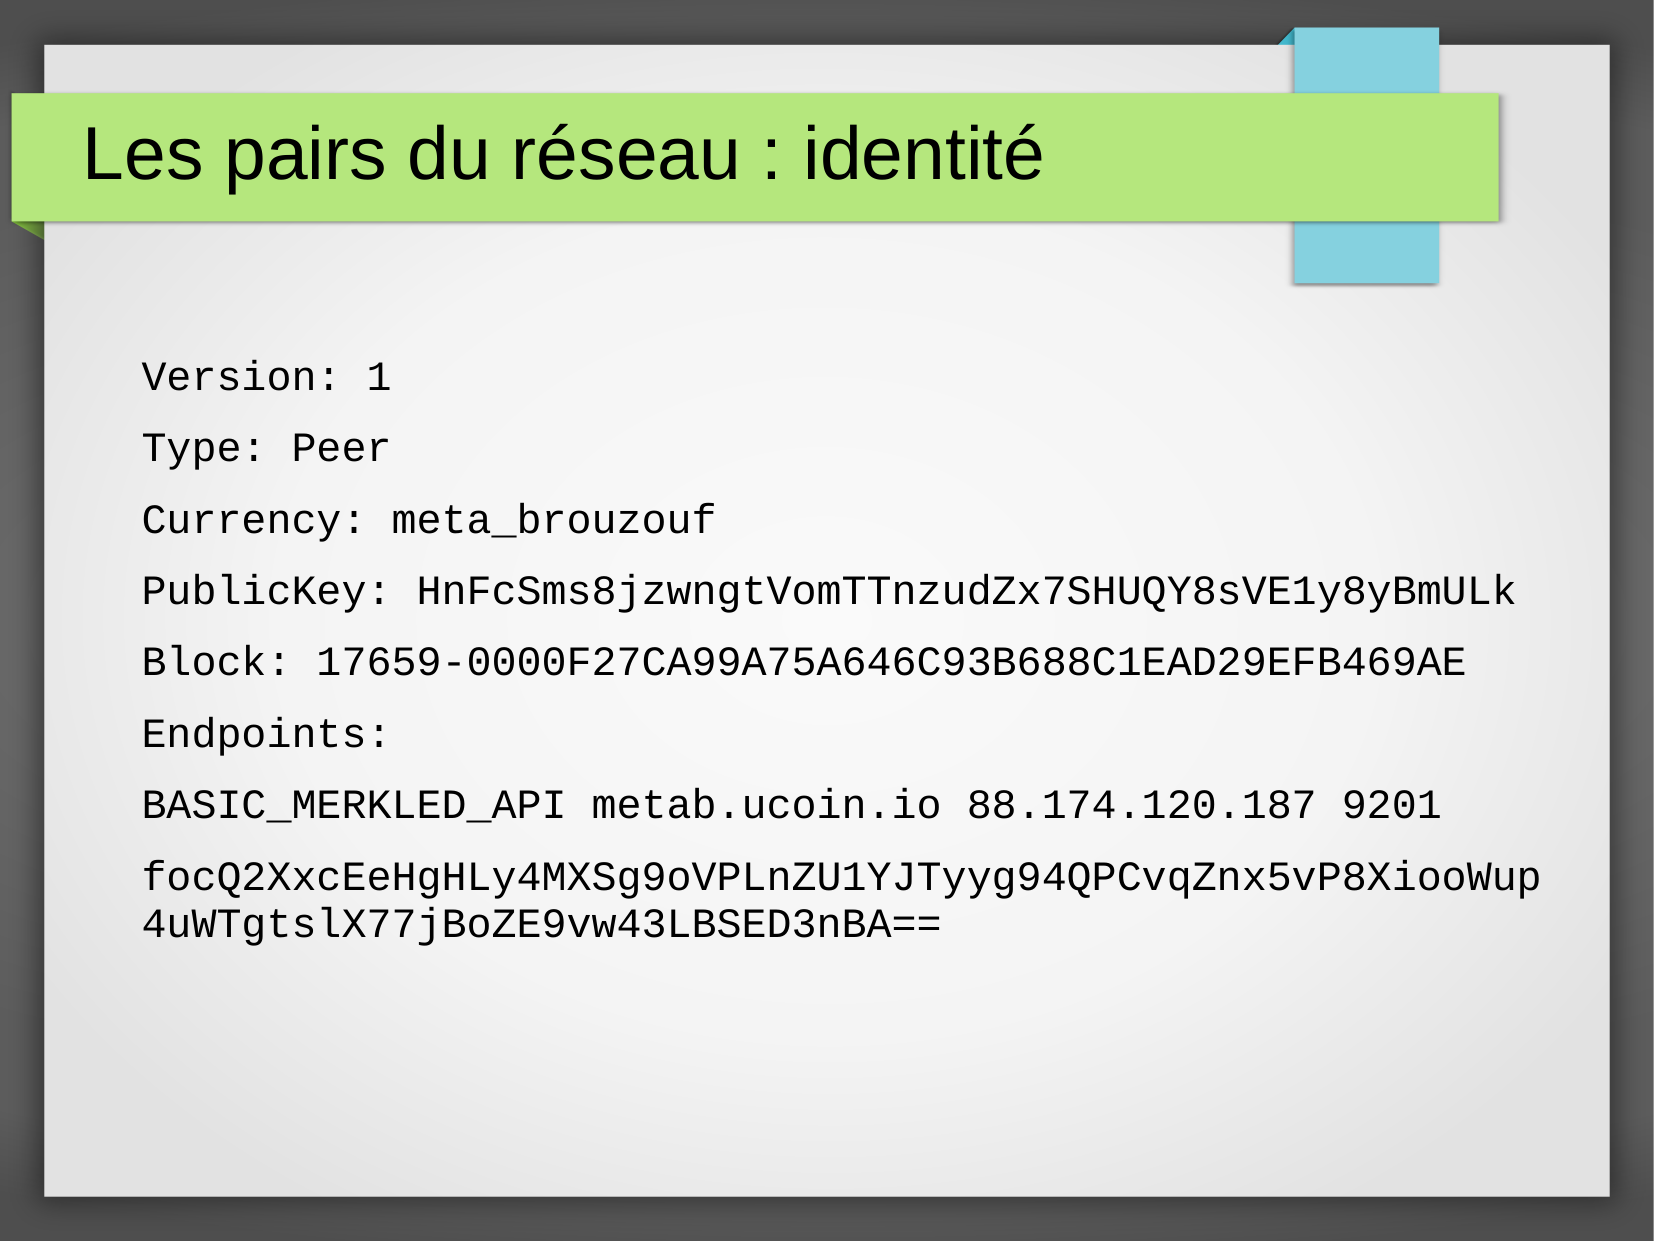

# Les pairs du réseau : identité
Version: 1
Type: Peer
Currency: meta_brouzouf
PublicKey: HnFcSms8jzwngtVomTTnzudZx7SHUQY8sVE1y8yBmULk
Block: 17659-0000F27CA99A75A646C93B688C1EAD29EFB469AE
Endpoints:
BASIC_MERKLED_API metab.ucoin.io 88.174.120.187 9201
focQ2XxcEeHgHLy4MXSg9oVPLnZU1YJTyyg94QPCvqZnx5vP8XiooWup4uWTgtslX77jBoZE9vw43LBSED3nBA==